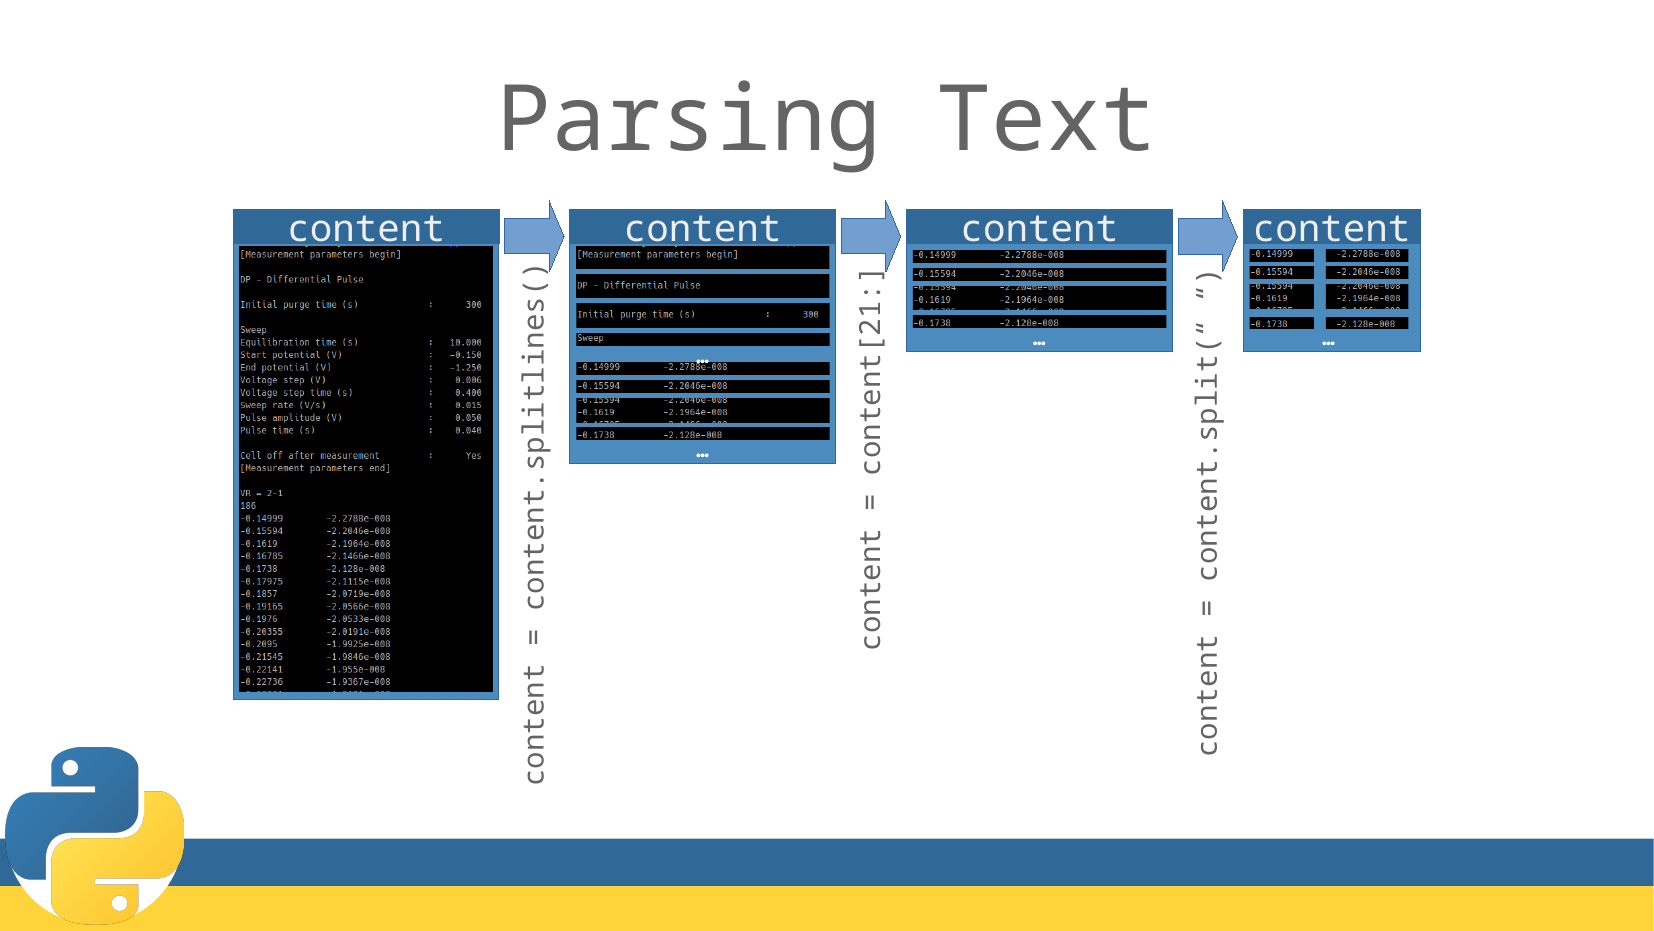

# Parsing Text
content
content
…
…
content
…
content
…
content = content[21:]
content = content.split(“ “)
content = content.splitlines()